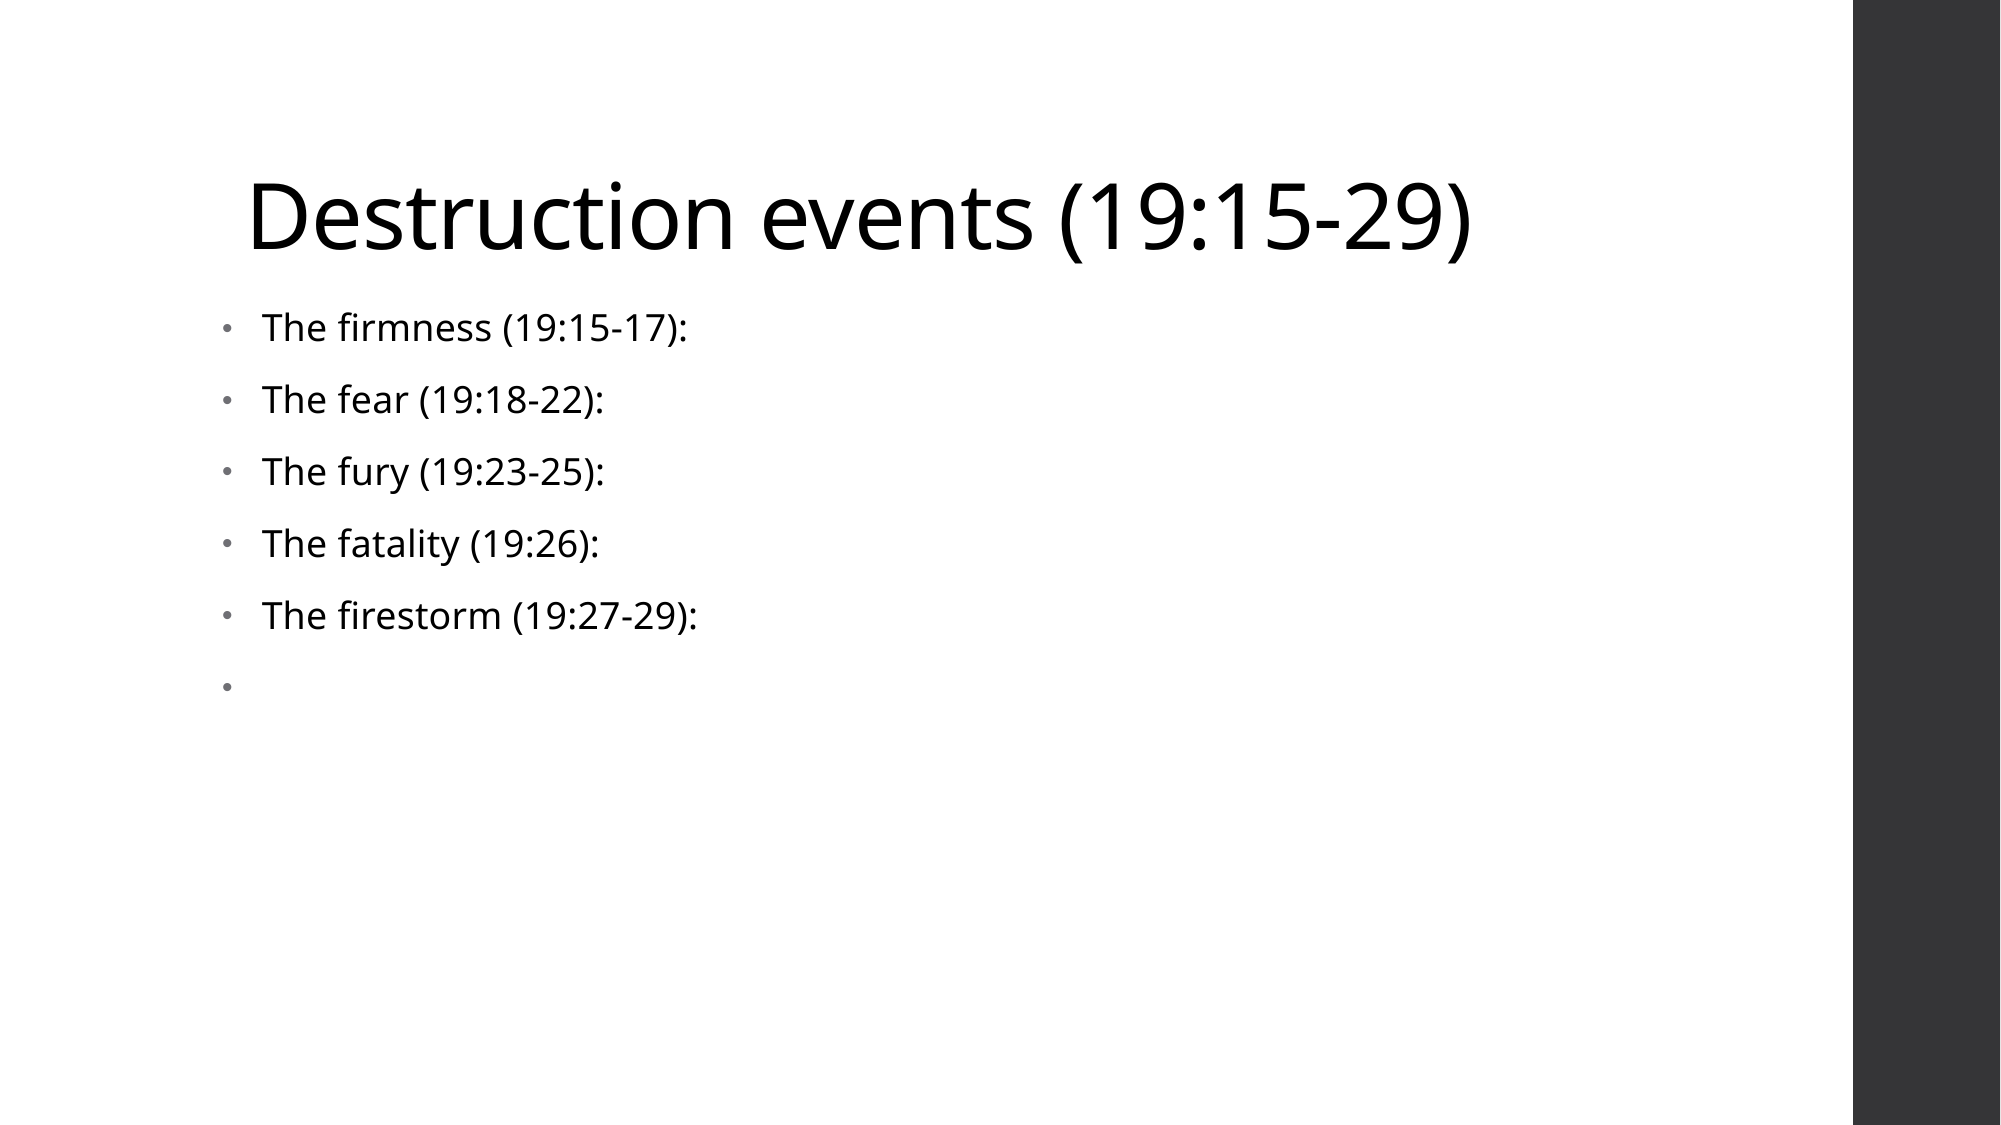

# Destruction events (19:15-29)
 The firmness (19:15-17):
 The fear (19:18-22):
 The fury (19:23-25):
 The fatality (19:26):
 The firestorm (19:27-29):